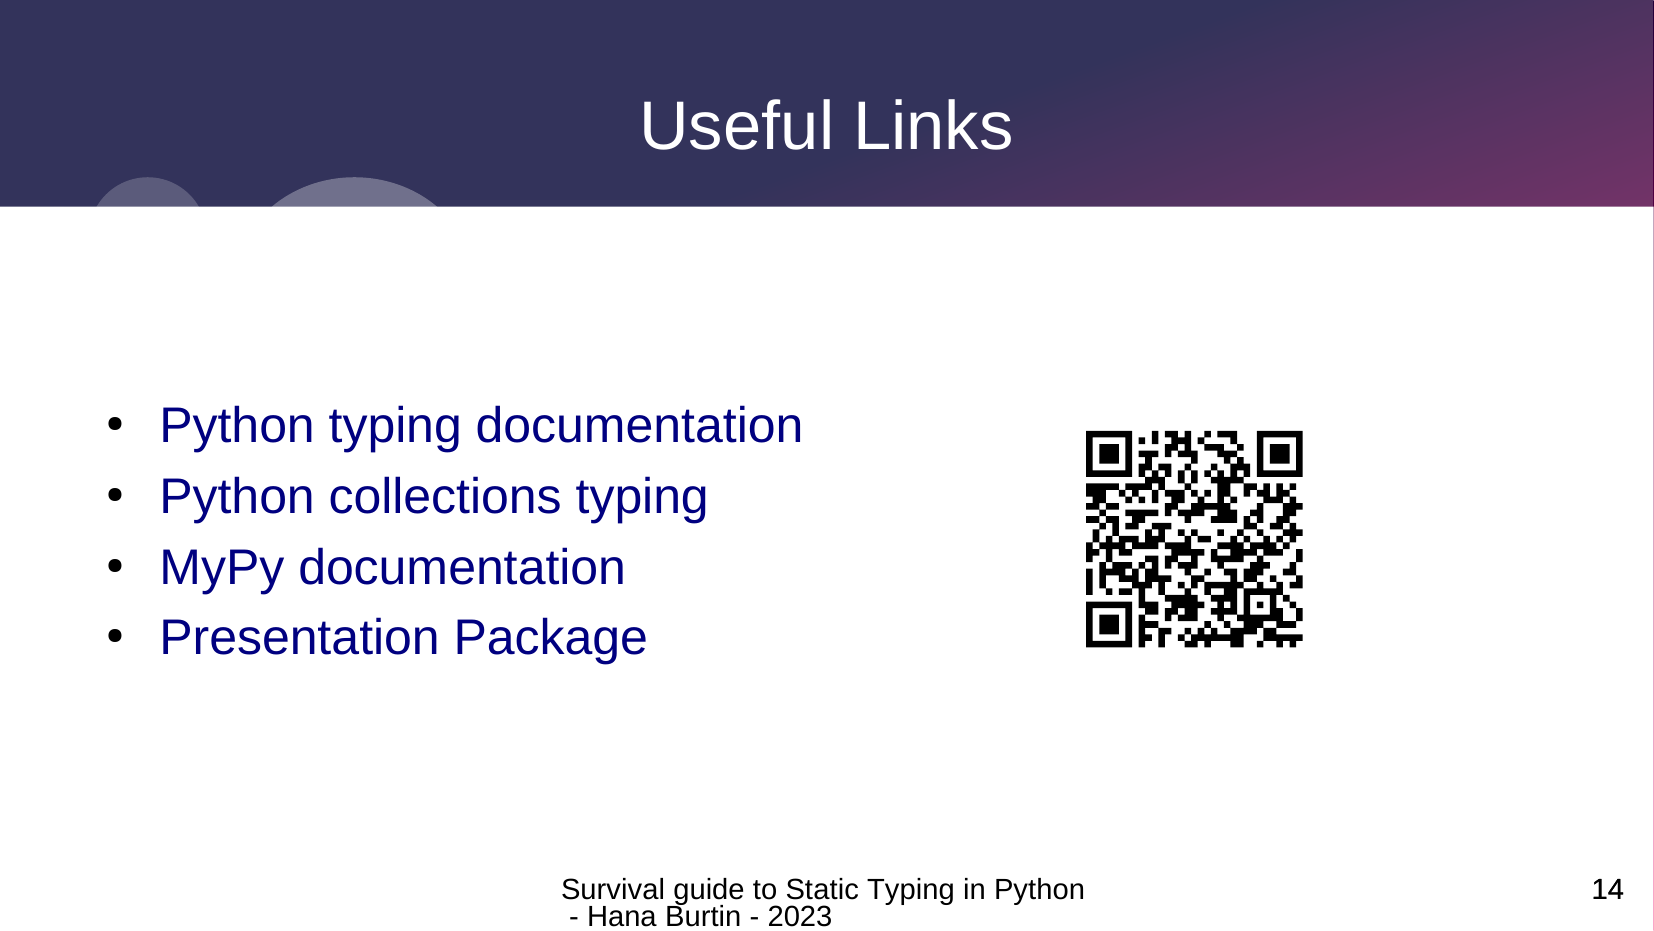

# Useful Links
Python typing documentation
Python collections typing
MyPy documentation
Presentation Package
Survival guide to Static Typing in Python - Hana Burtin - 2023
14